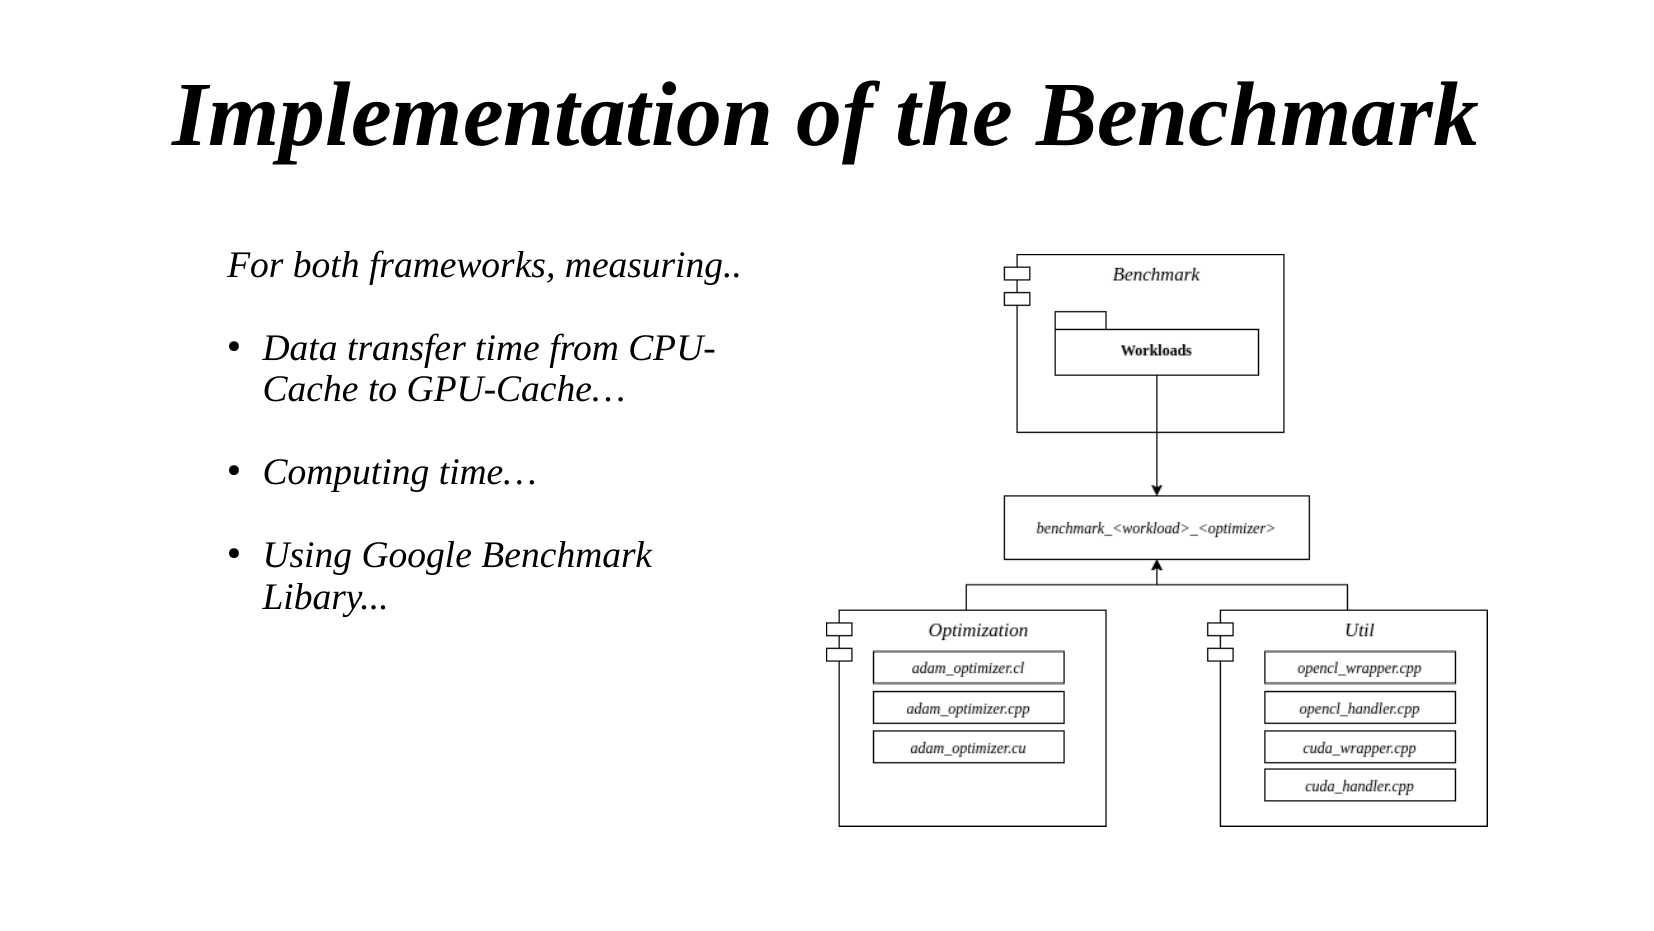

# Implementation of the Benchmark
For both frameworks, measuring..
Data transfer time from CPU-Cache to GPU-Cache…
Computing time…
Using Google Benchmark Libary...